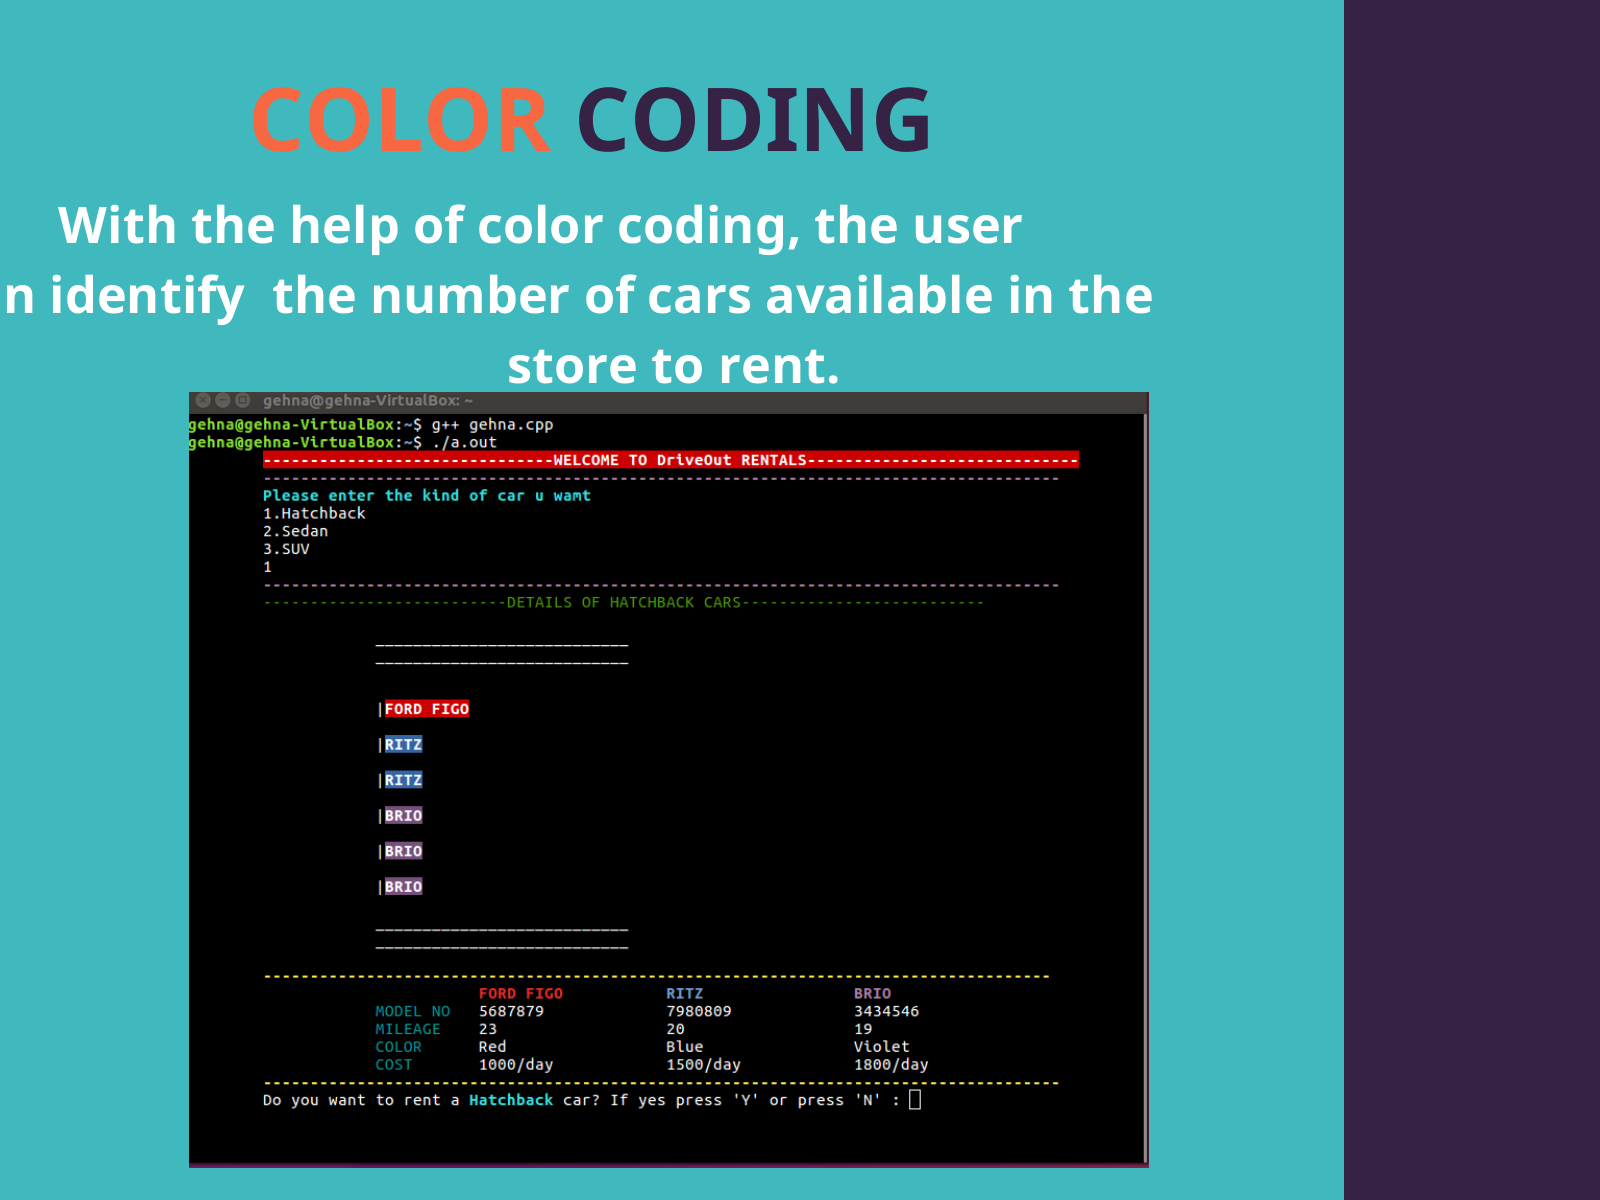

COLOR CODING
With the help of color coding, the user
can identify the number of cars available in the
store to rent.